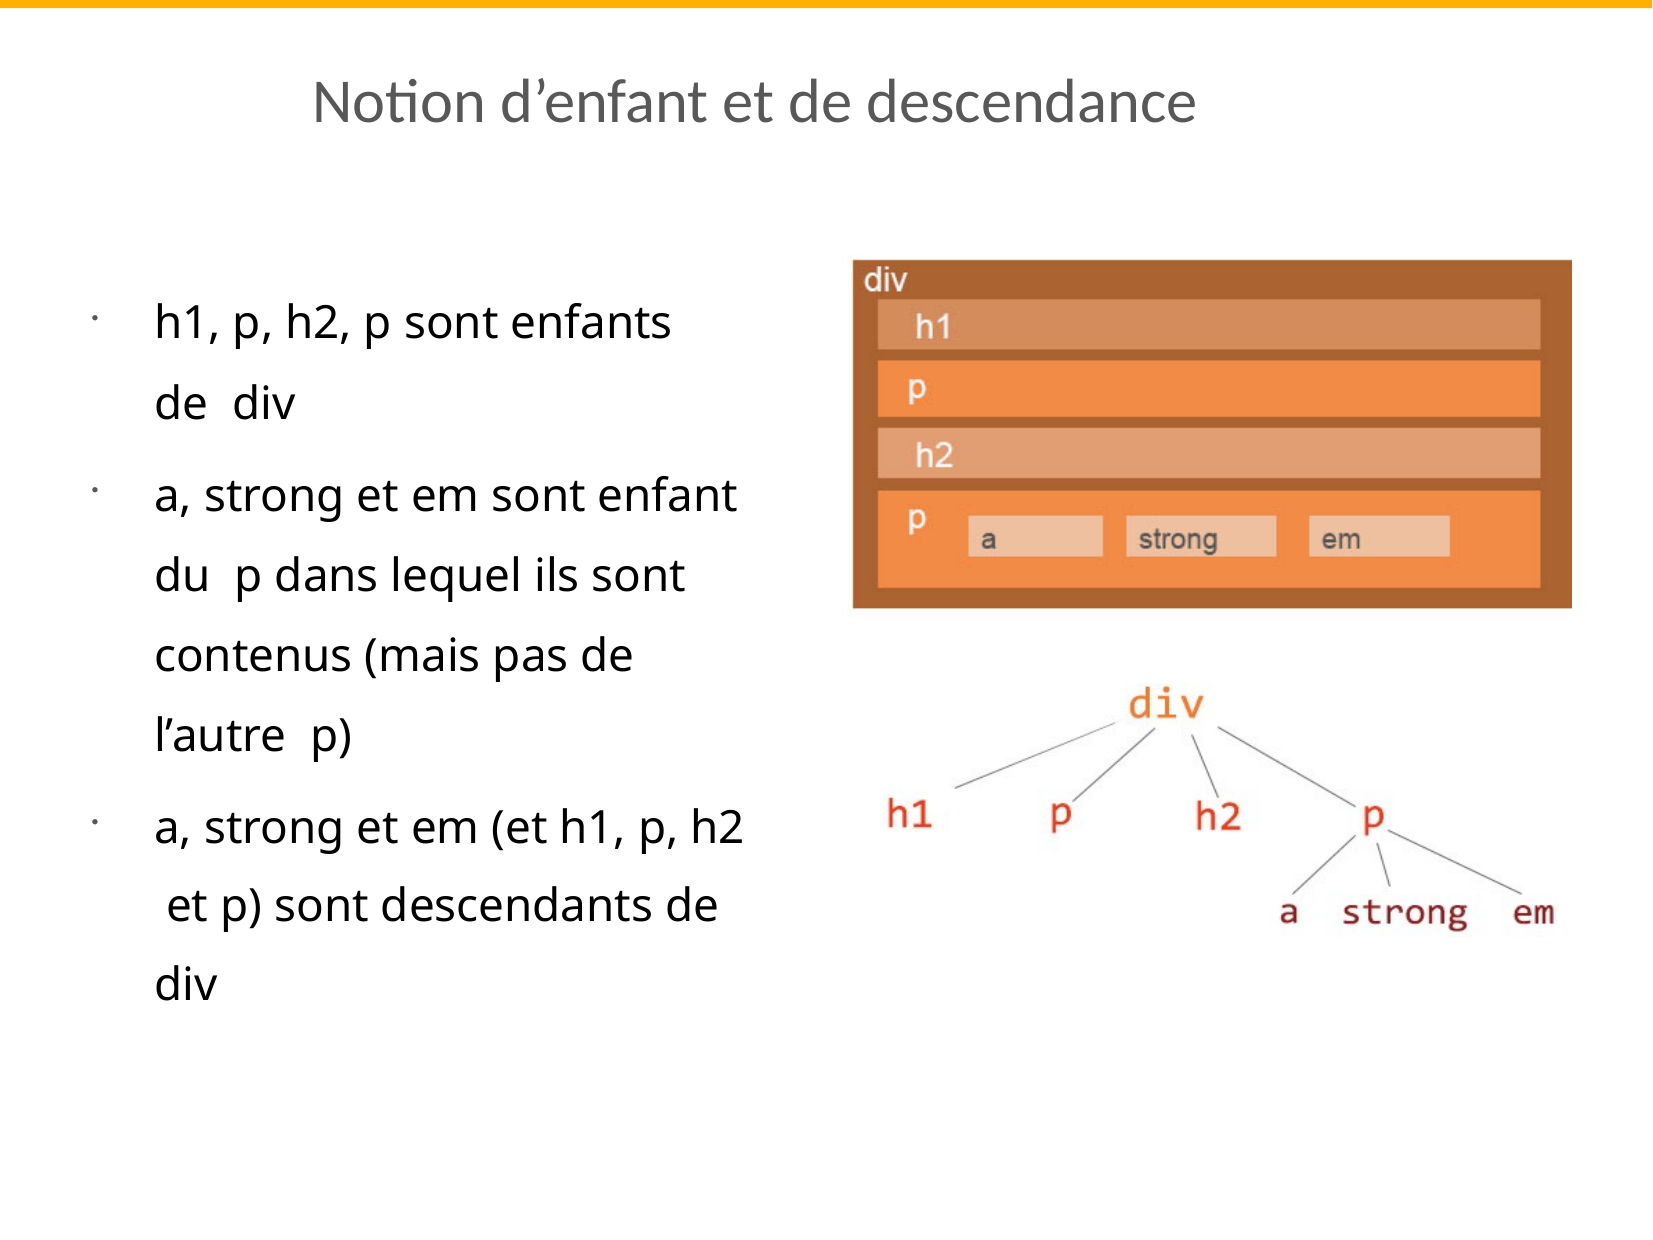

# Notion d’enfant et de descendance
h1, p, h2, p sont enfants de div
a, strong et em sont enfant du p dans lequel ils sont contenus (mais pas de l’autre p)
a, strong et em (et h1, p, h2 et p) sont descendants de div